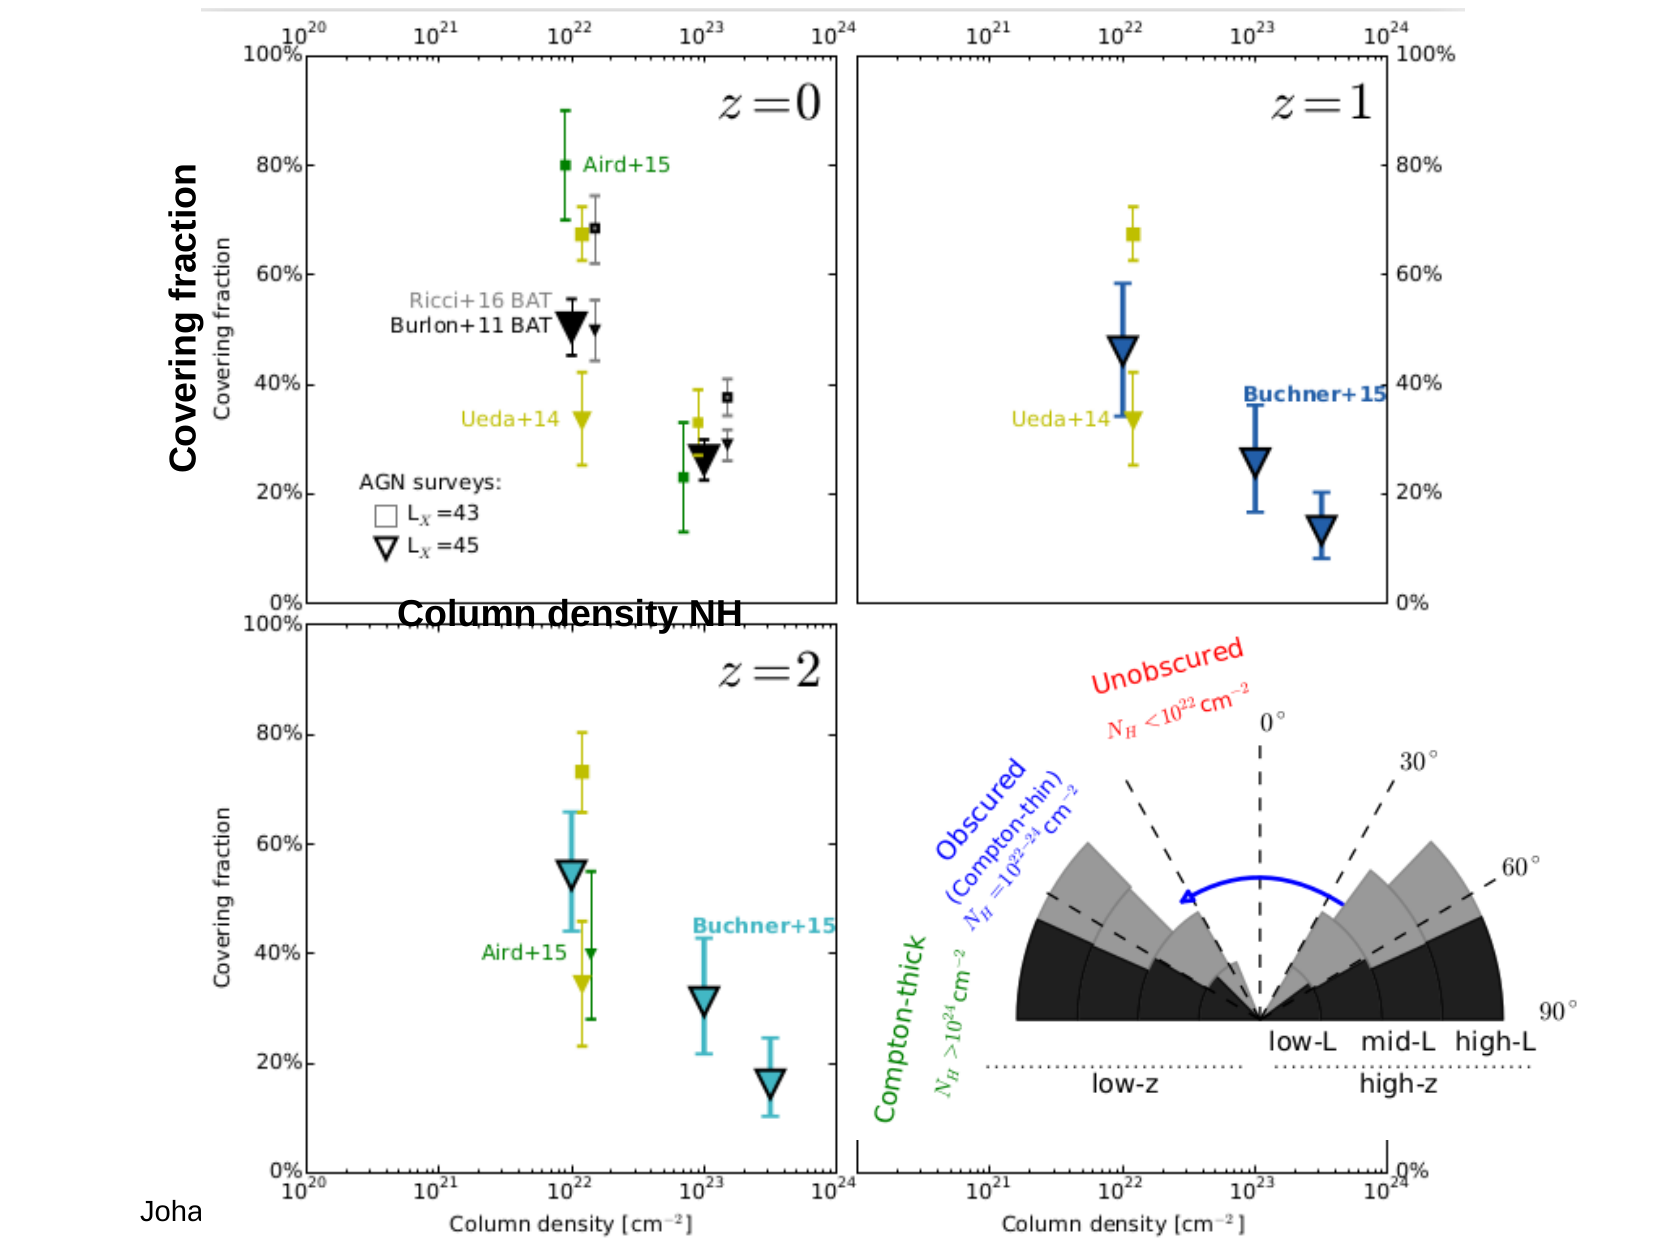

#
Covering fraction
Column density NH
Johannes Buchner